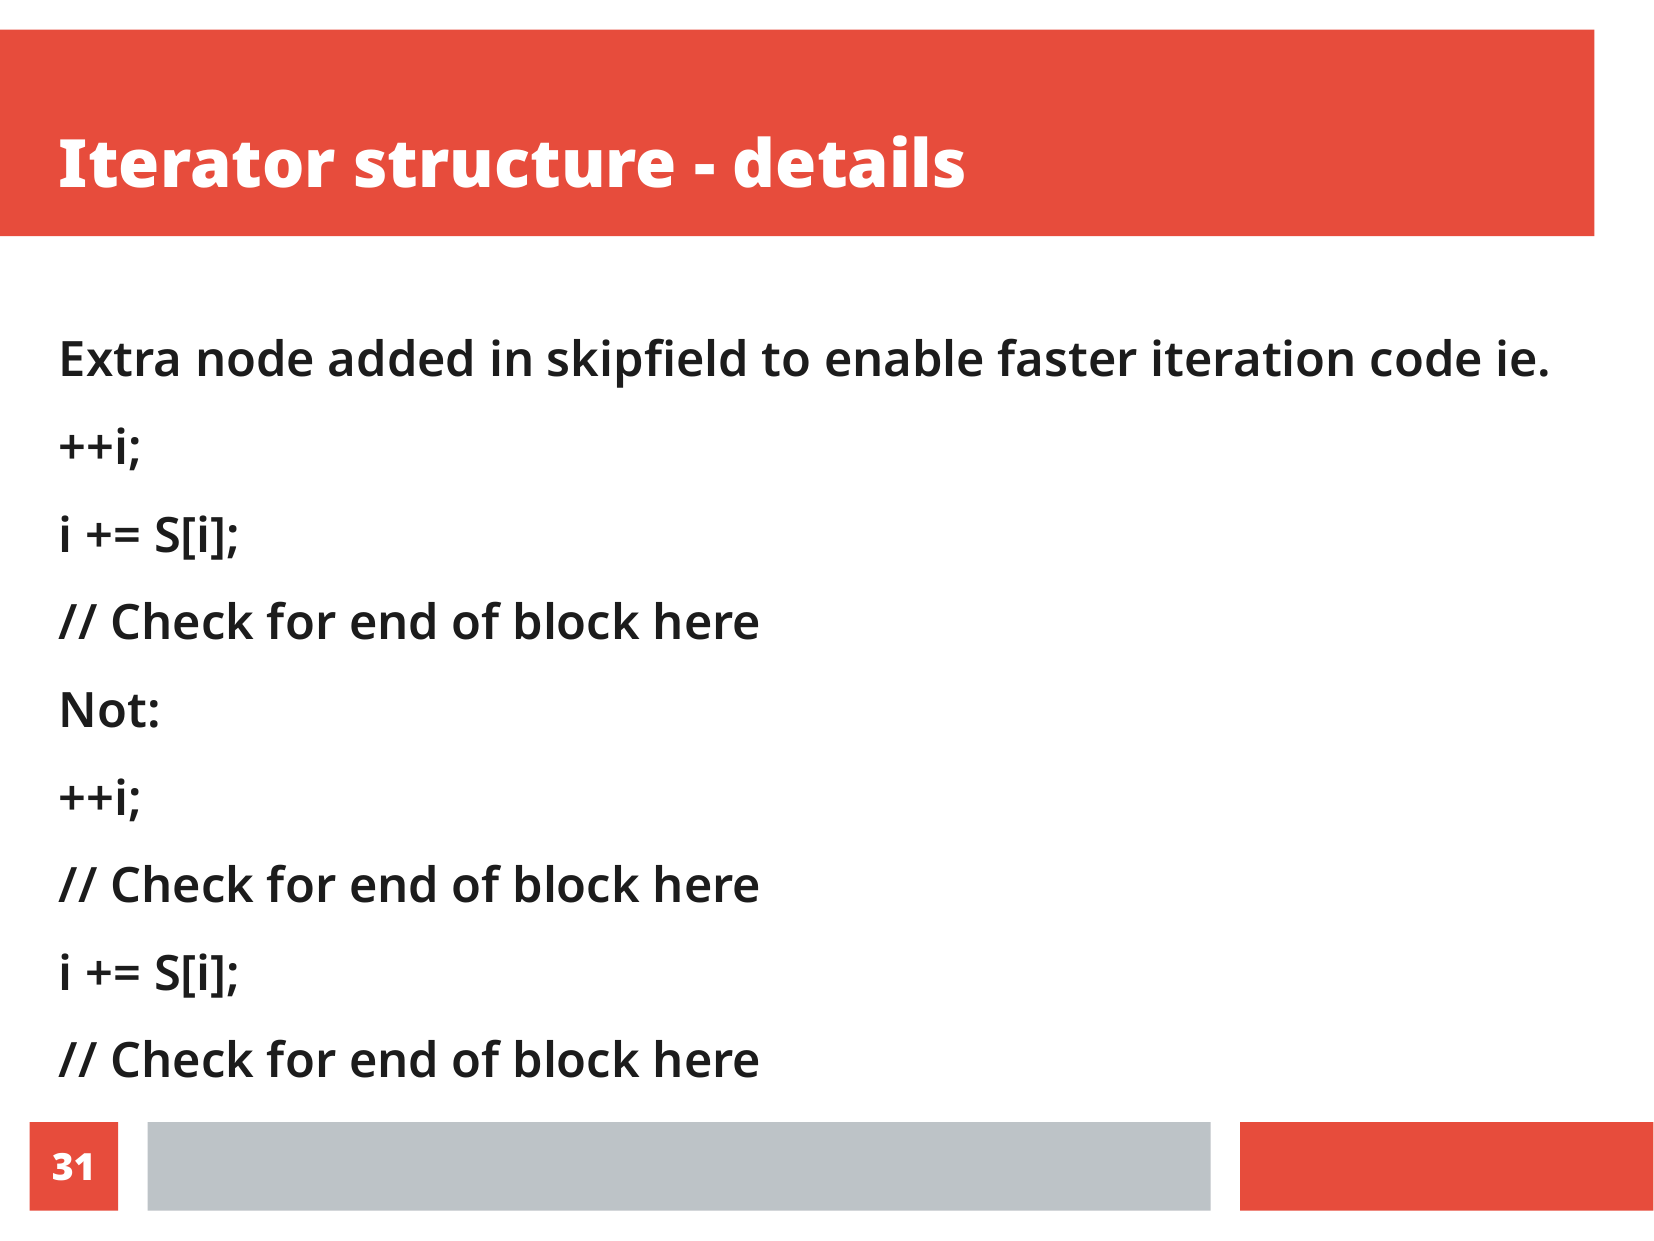

# Iterator structure - details
Extra node added in skipfield to enable faster iteration code ie.
++i;
i += S[i];
// Check for end of block here
Not:
++i;
// Check for end of block here
i += S[i];
// Check for end of block here
31